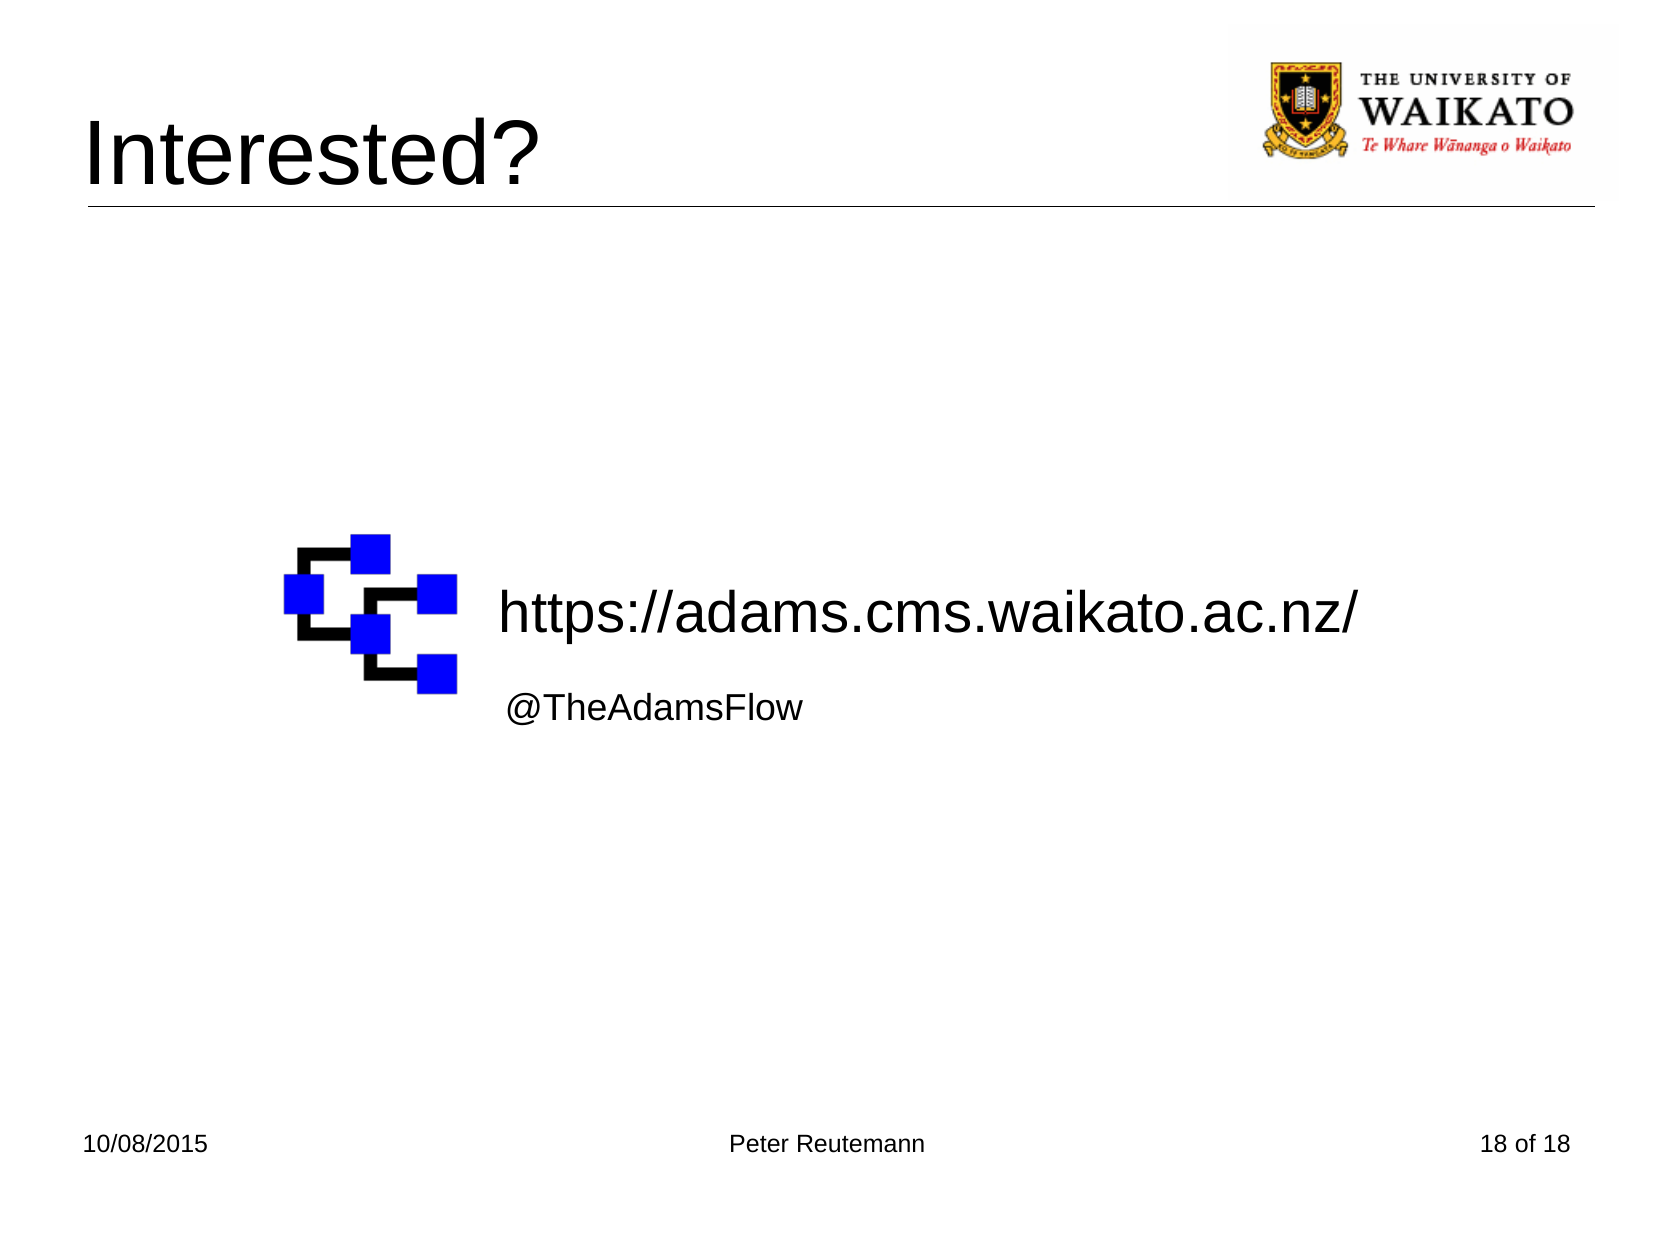

# Interested?
https://adams.cms.waikato.ac.nz/
@TheAdamsFlow
10/08/2015
Peter Reutemann
18